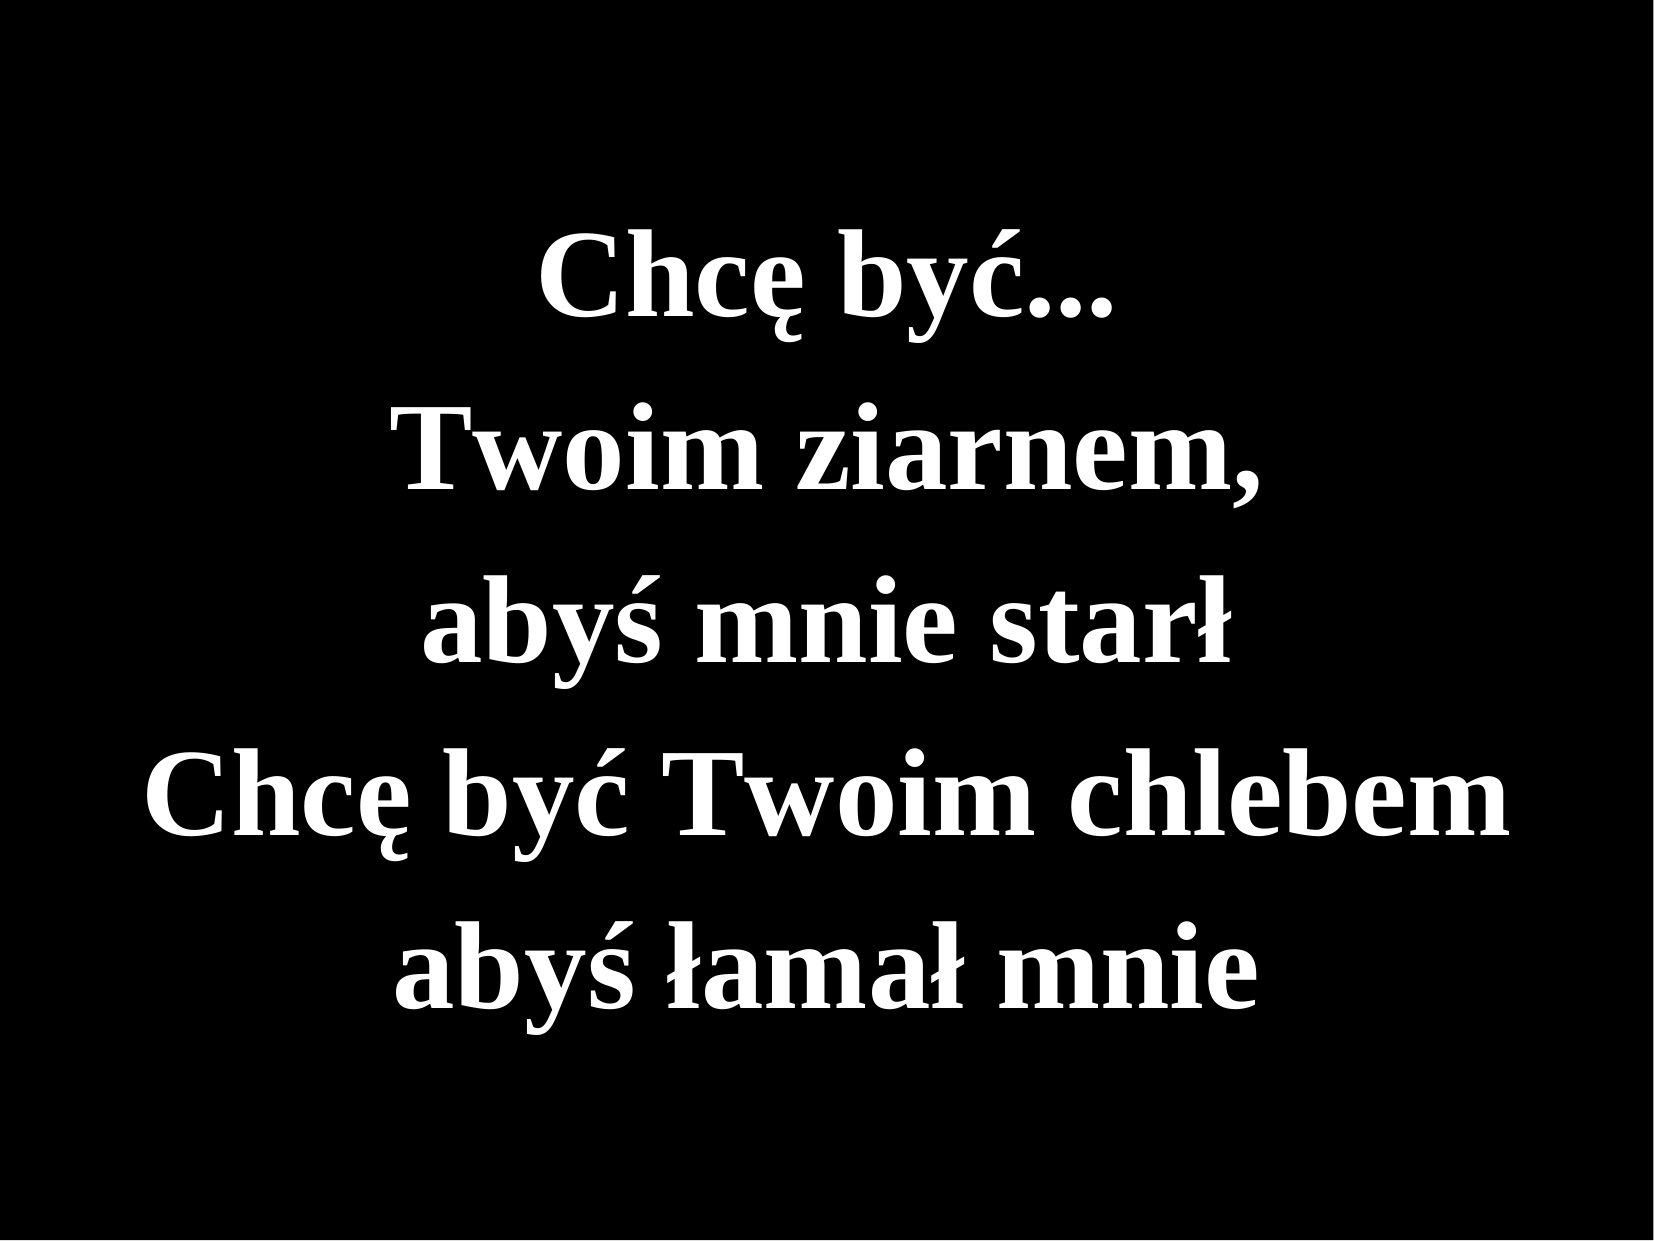

# Chcę być... ppp Twoim ziarnem, ppp abyś mnie starł ppp Chcę być Twoim chlebem ppp abyś łamał mnie